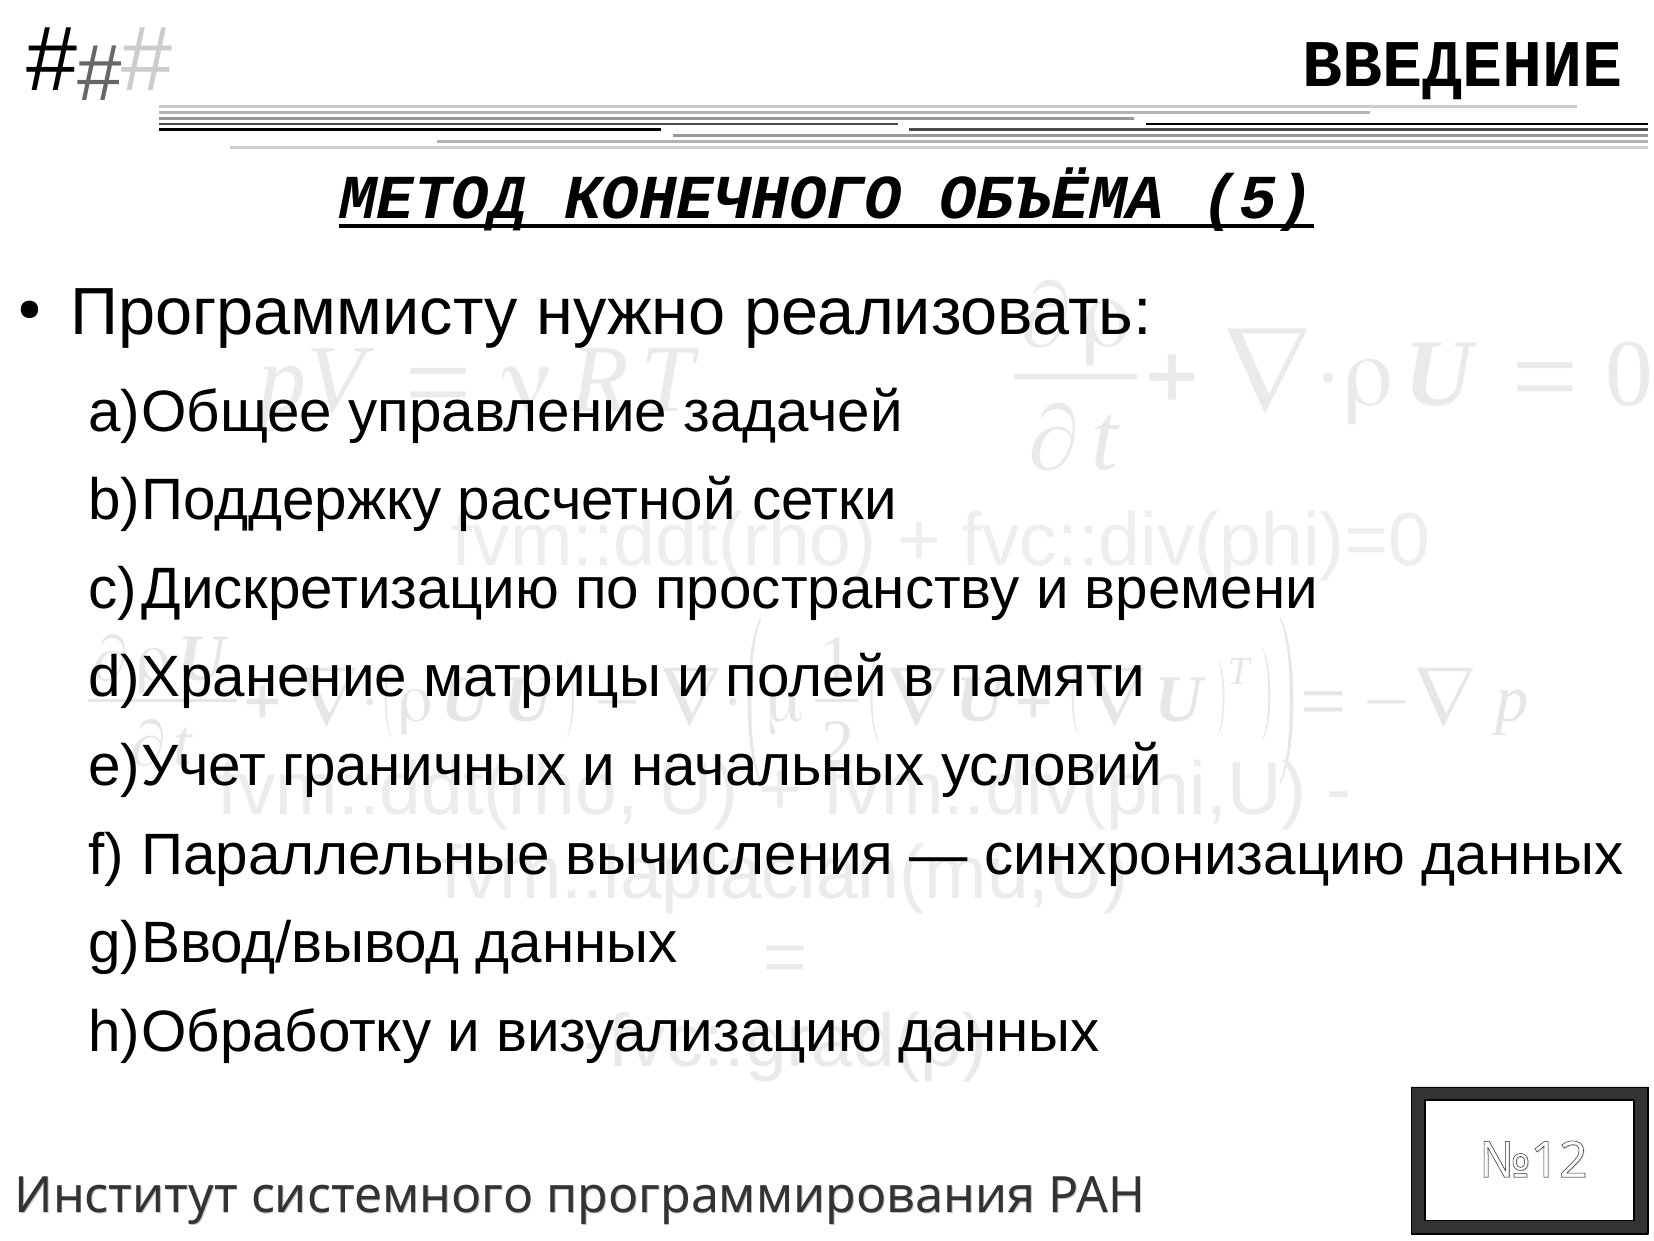

# МЕТОД КОНЕЧНОГО ОБЪЁМА (5)
Программисту нужно реализовать:
Общее управление задачей
Поддержку расчетной сетки
Дискретизацию по пространству и времени
Хранение матрицы и полей в памяти
Учет граничных и начальных условий
Параллельные вычисления — синхронизацию данных
Ввод/вывод данных
Обработку и визуализацию данных